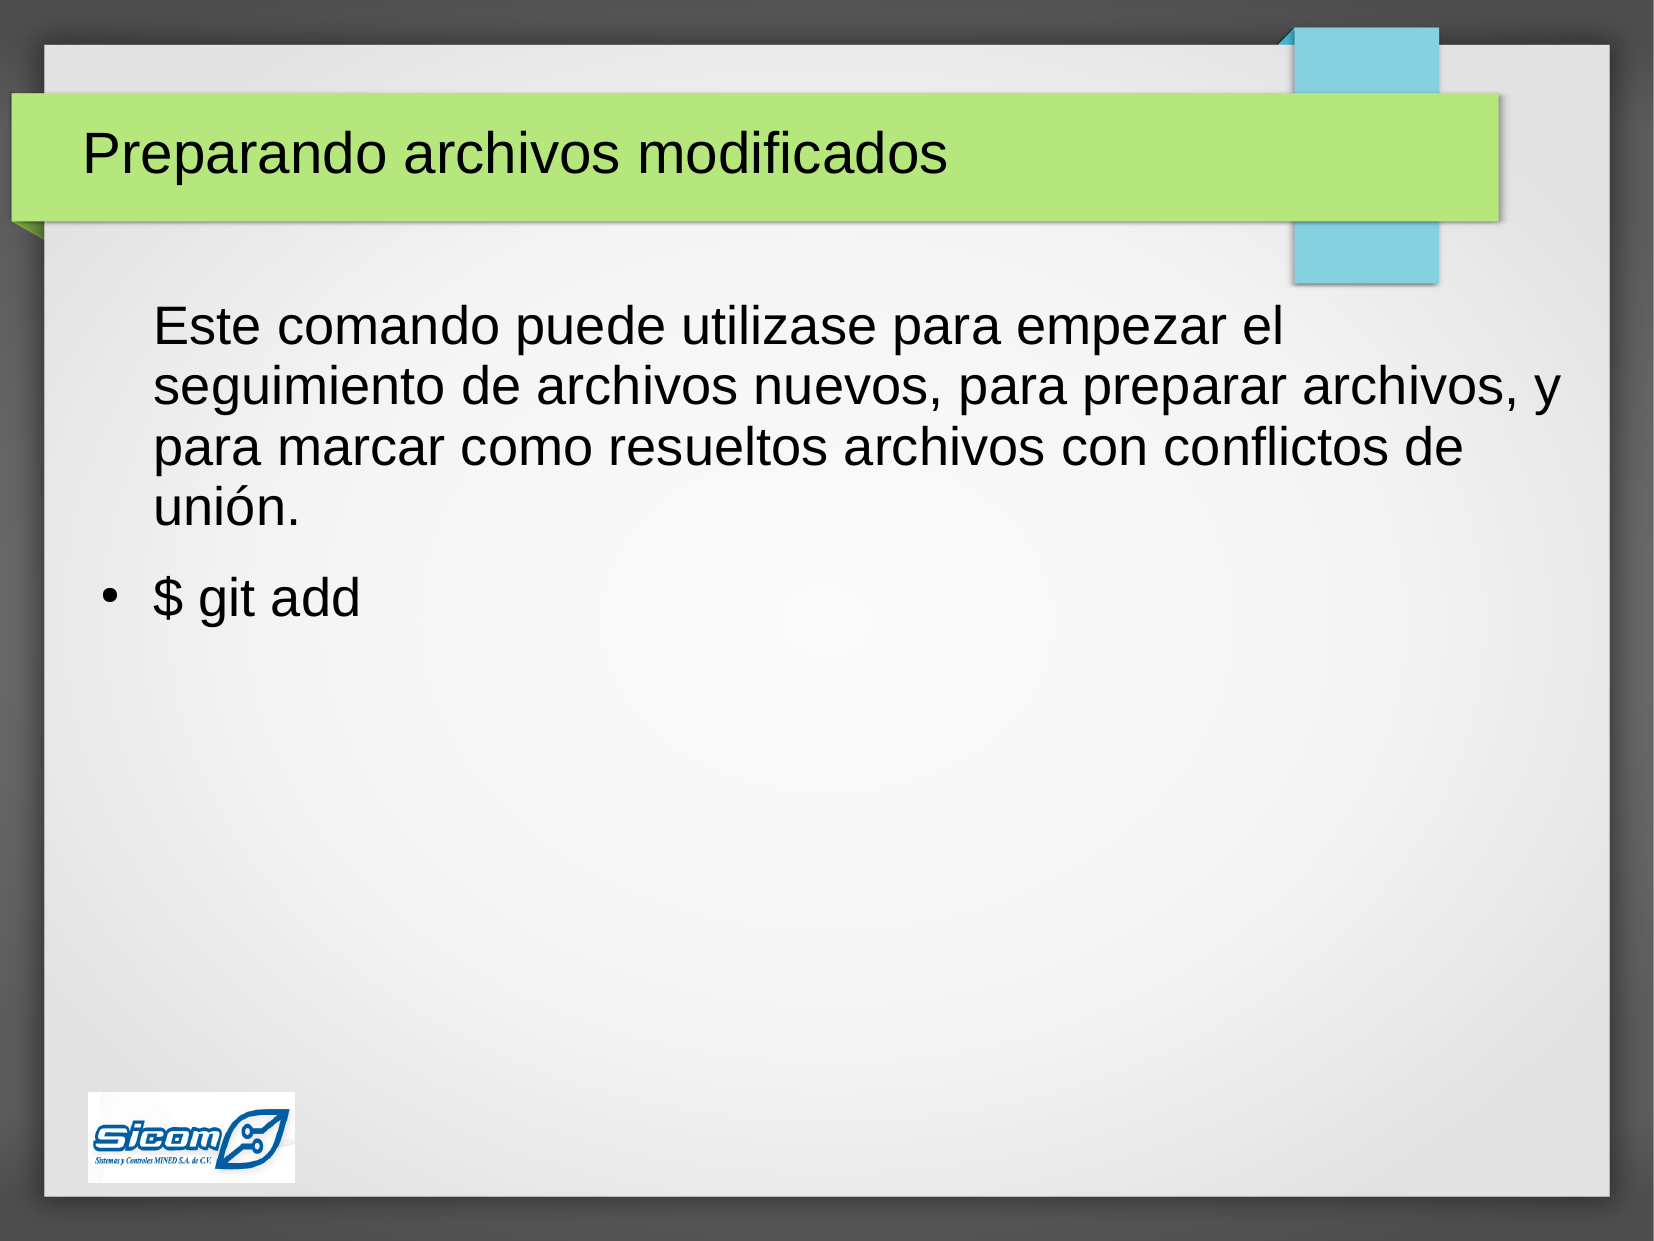

# Preparando archivos modificados
Este comando puede utilizase para empezar el seguimiento de archivos nuevos, para preparar archivos, y para marcar como resueltos archivos con conflictos de unión.
$ git add